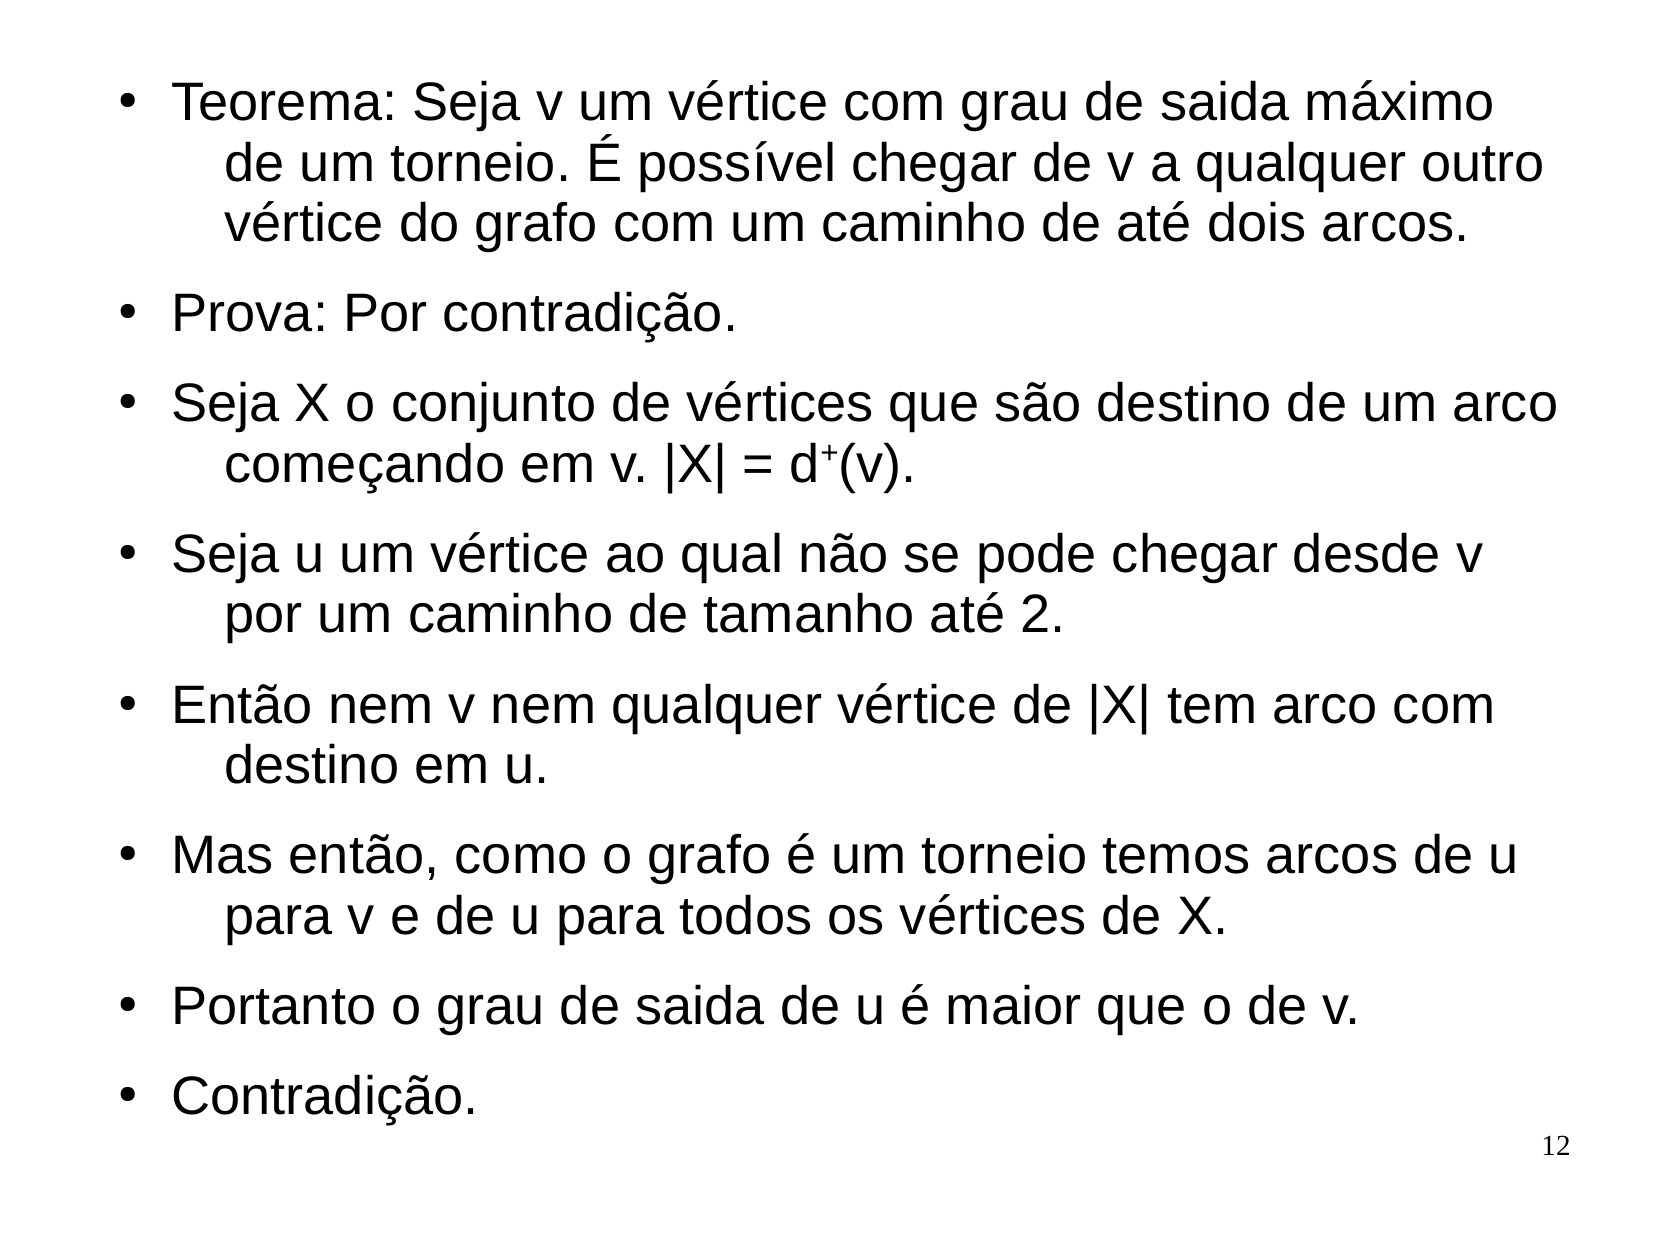

# Teorema: Seja v um vértice com grau de saida máximo de um torneio. É possível chegar de v a qualquer outro vértice do grafo com um caminho de até dois arcos.
Prova: Por contradição.
Seja X o conjunto de vértices que são destino de um arco começando em v. |X| = d+(v).
Seja u um vértice ao qual não se pode chegar desde v por um caminho de tamanho até 2.
Então nem v nem qualquer vértice de |X| tem arco com destino em u.
Mas então, como o grafo é um torneio temos arcos de u para v e de u para todos os vértices de X.
Portanto o grau de saida de u é maior que o de v.
Contradição.
12